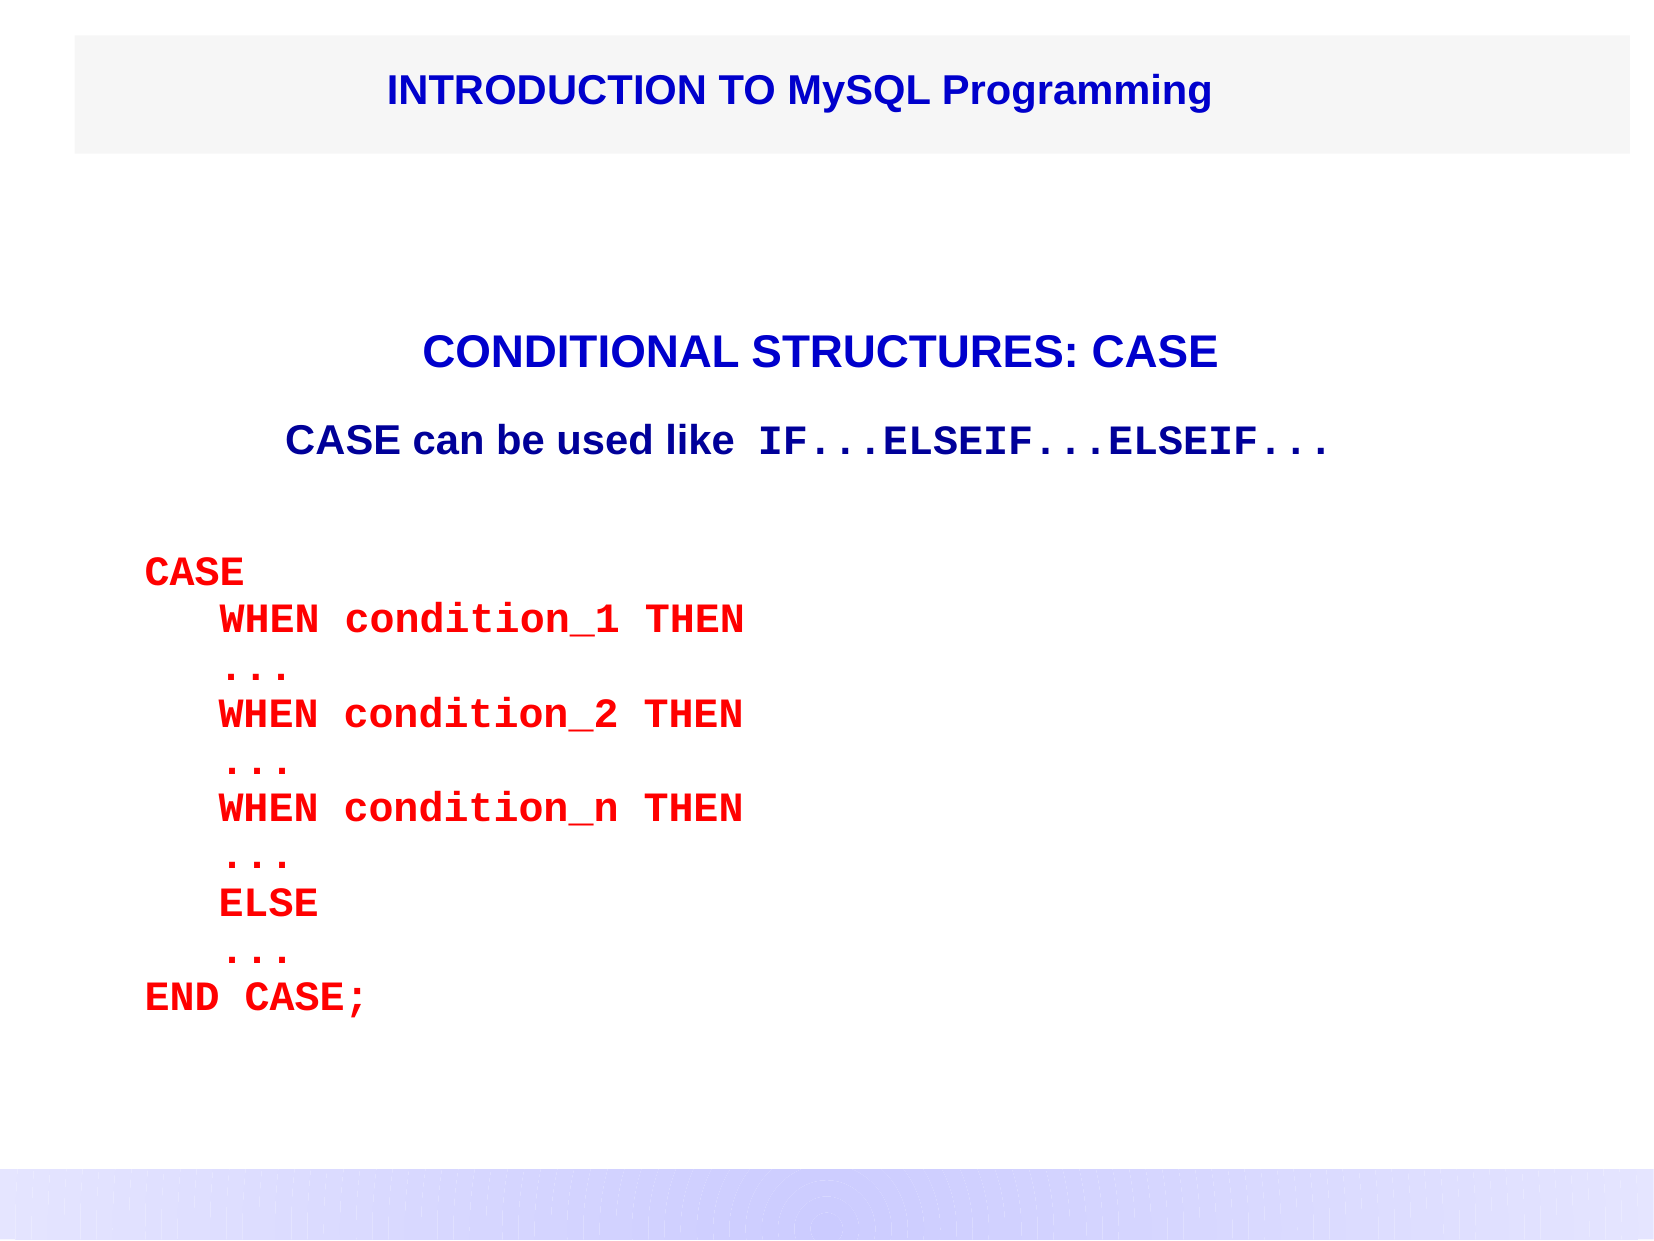

INTRODUCTION TO MySQL Programming
CONDITIONAL STRUCTURES: CASE
CASE can be used like IF...ELSEIF...ELSEIF...
CASE
 WHEN condition_1 THEN
	...
 	WHEN condition_2 THEN
 ...
	WHEN condition_n THEN
 ...
 	ELSE
 ...
END CASE;